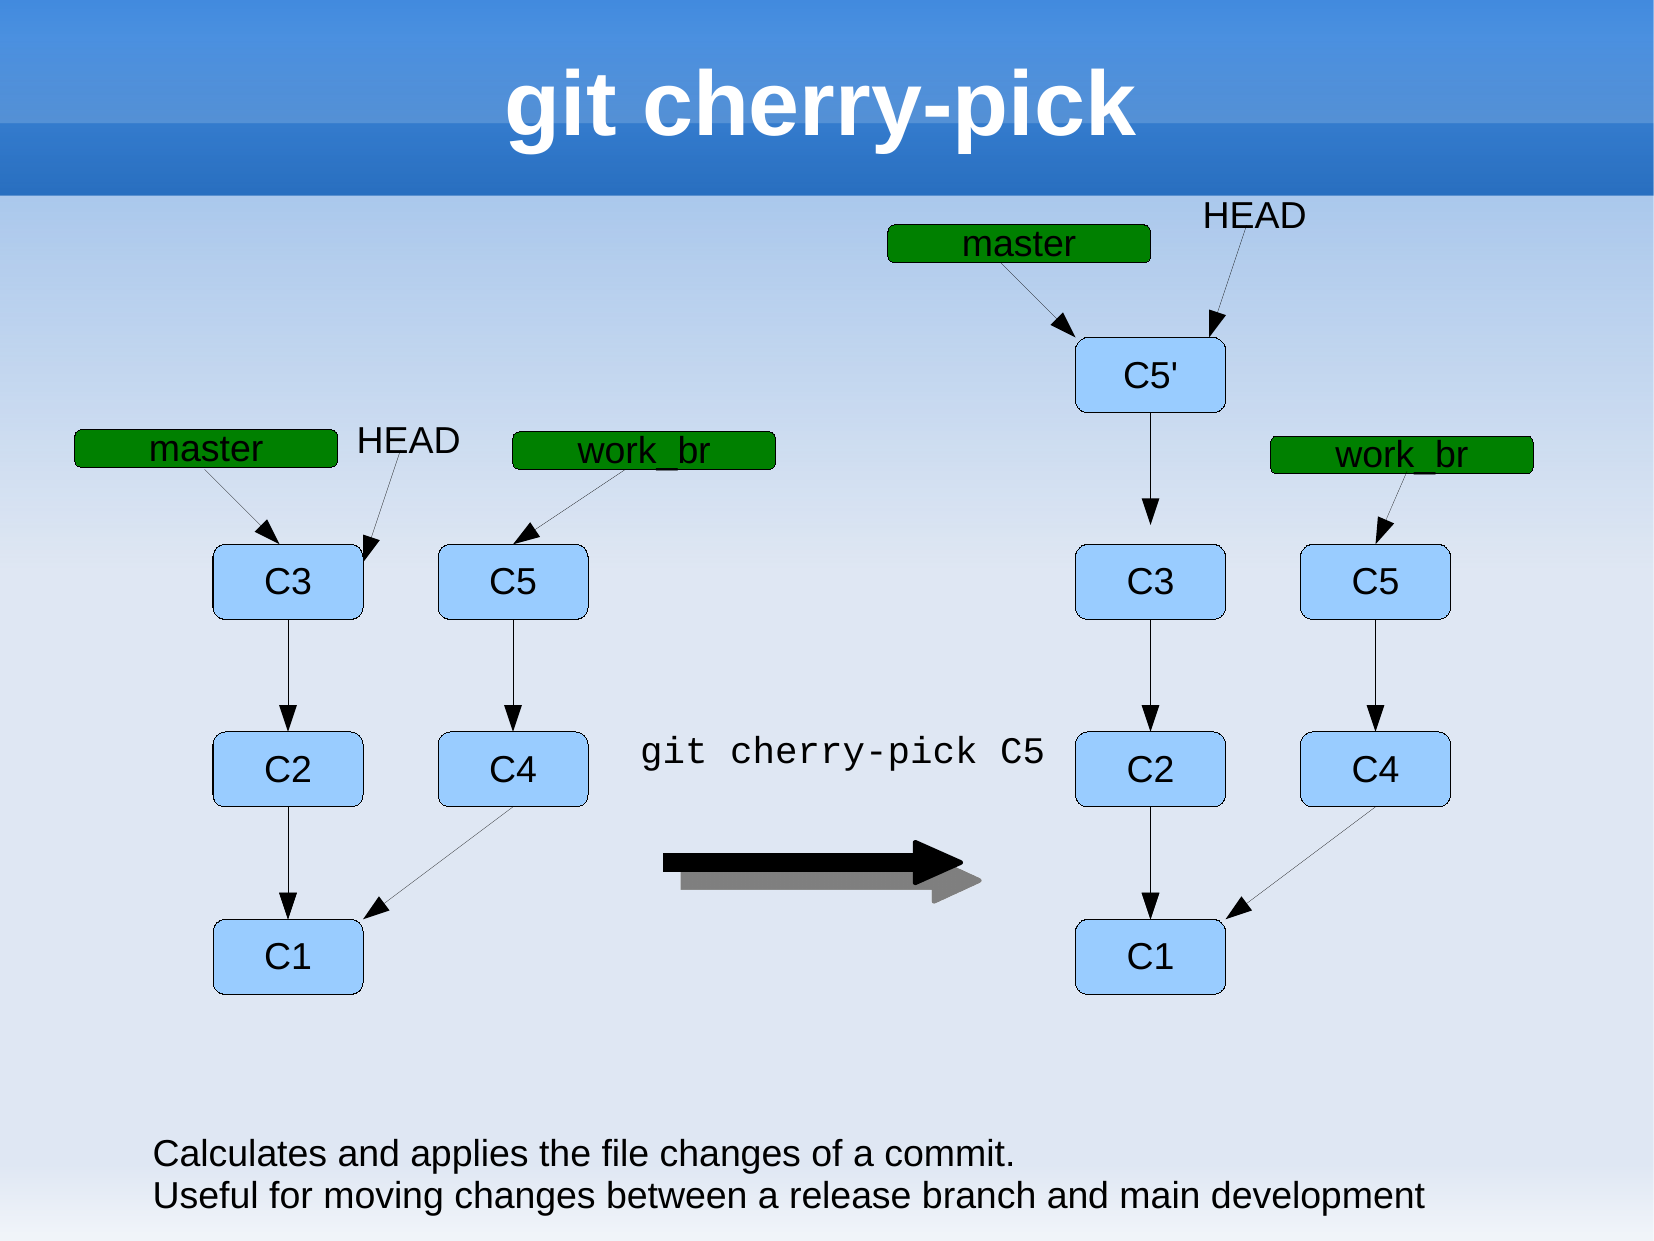

# git cherry-pick
HEAD
master
C5'
HEAD
master
work_br
work_br
C1
C3
C5
C1
C3
C5
git cherry-pick C5
C1
C2
C4
C1
C2
C4
C1
C1
C1
C1
Calculates and applies the file changes of a commit.
Useful for moving changes between a release branch and main development